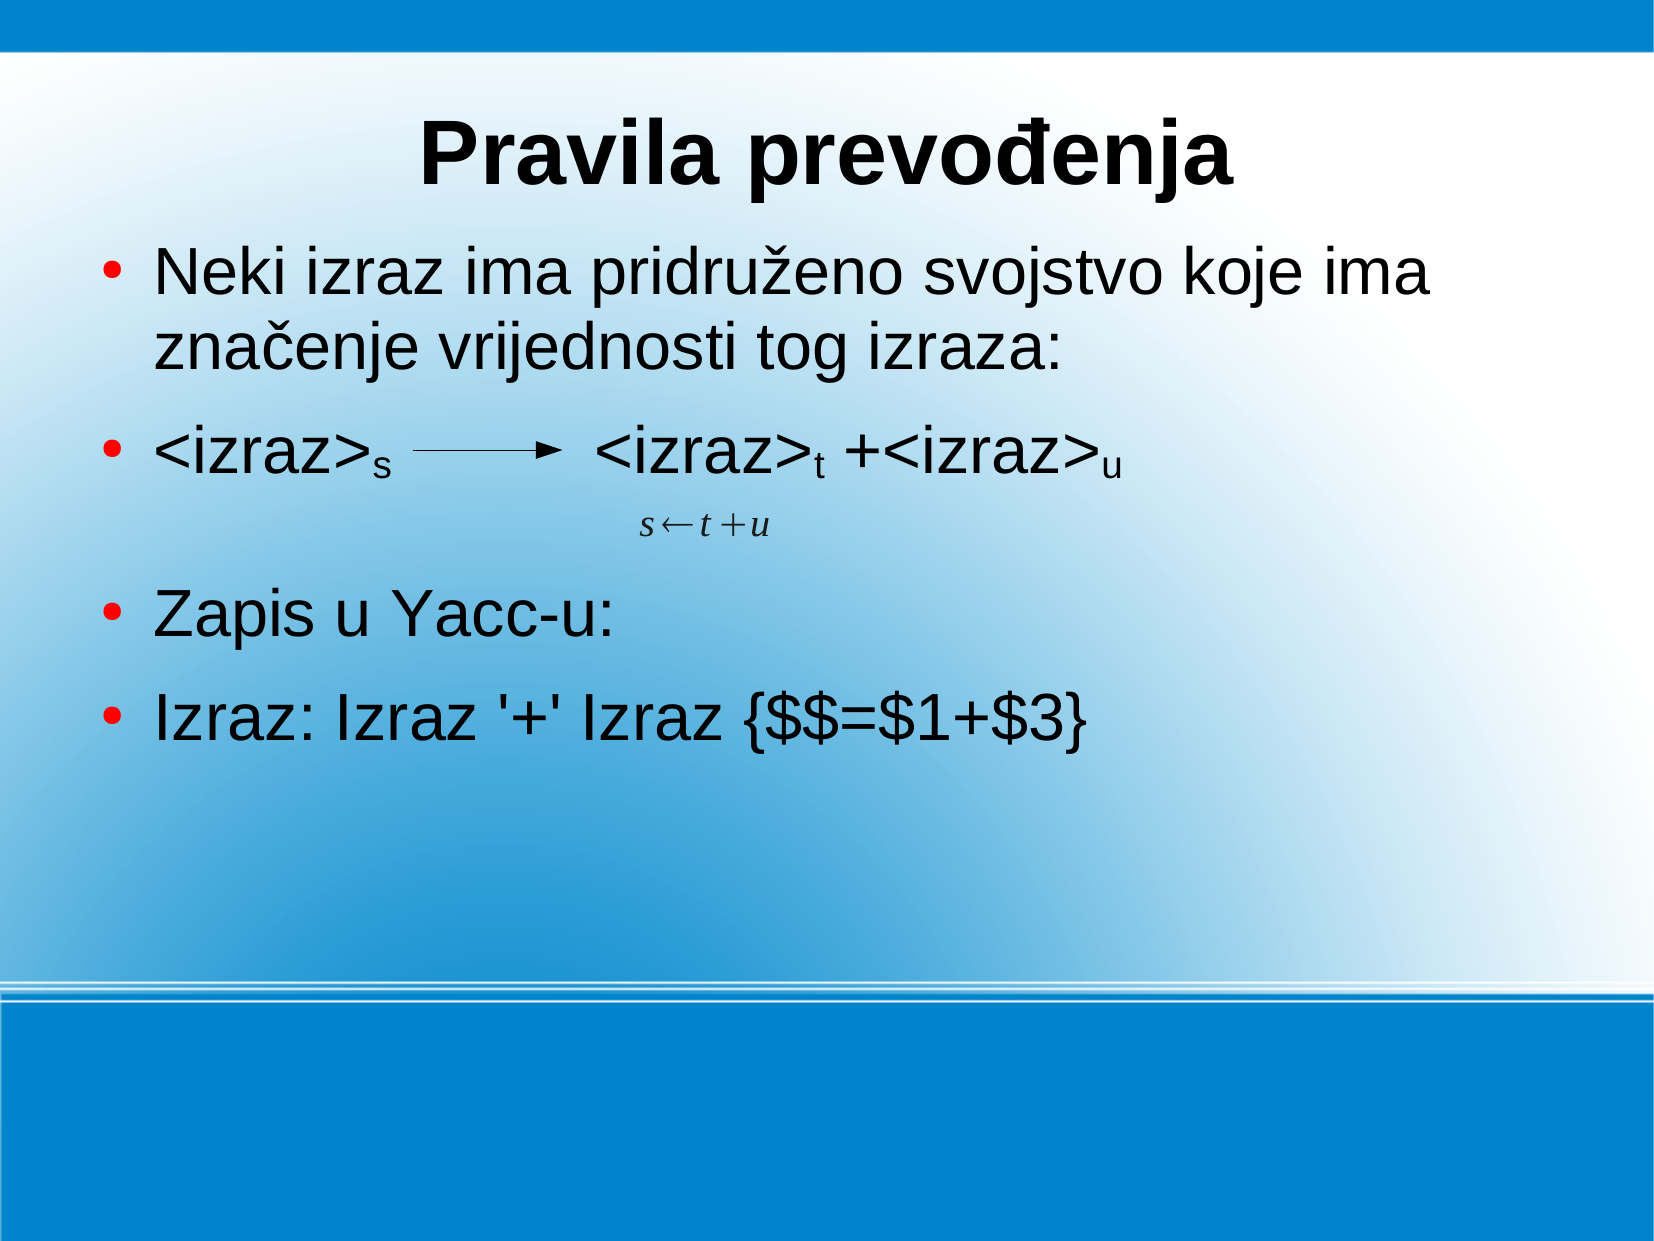

Pravila prevođenja
Neki izraz ima pridruženo svojstvo koje ima značenje vrijednosti tog izraza:
<izraz>s <izraz>t +<izraz>u
Zapis u Yacc-u:
Izraz: Izraz '+' Izraz {$$=$1+$3}
#